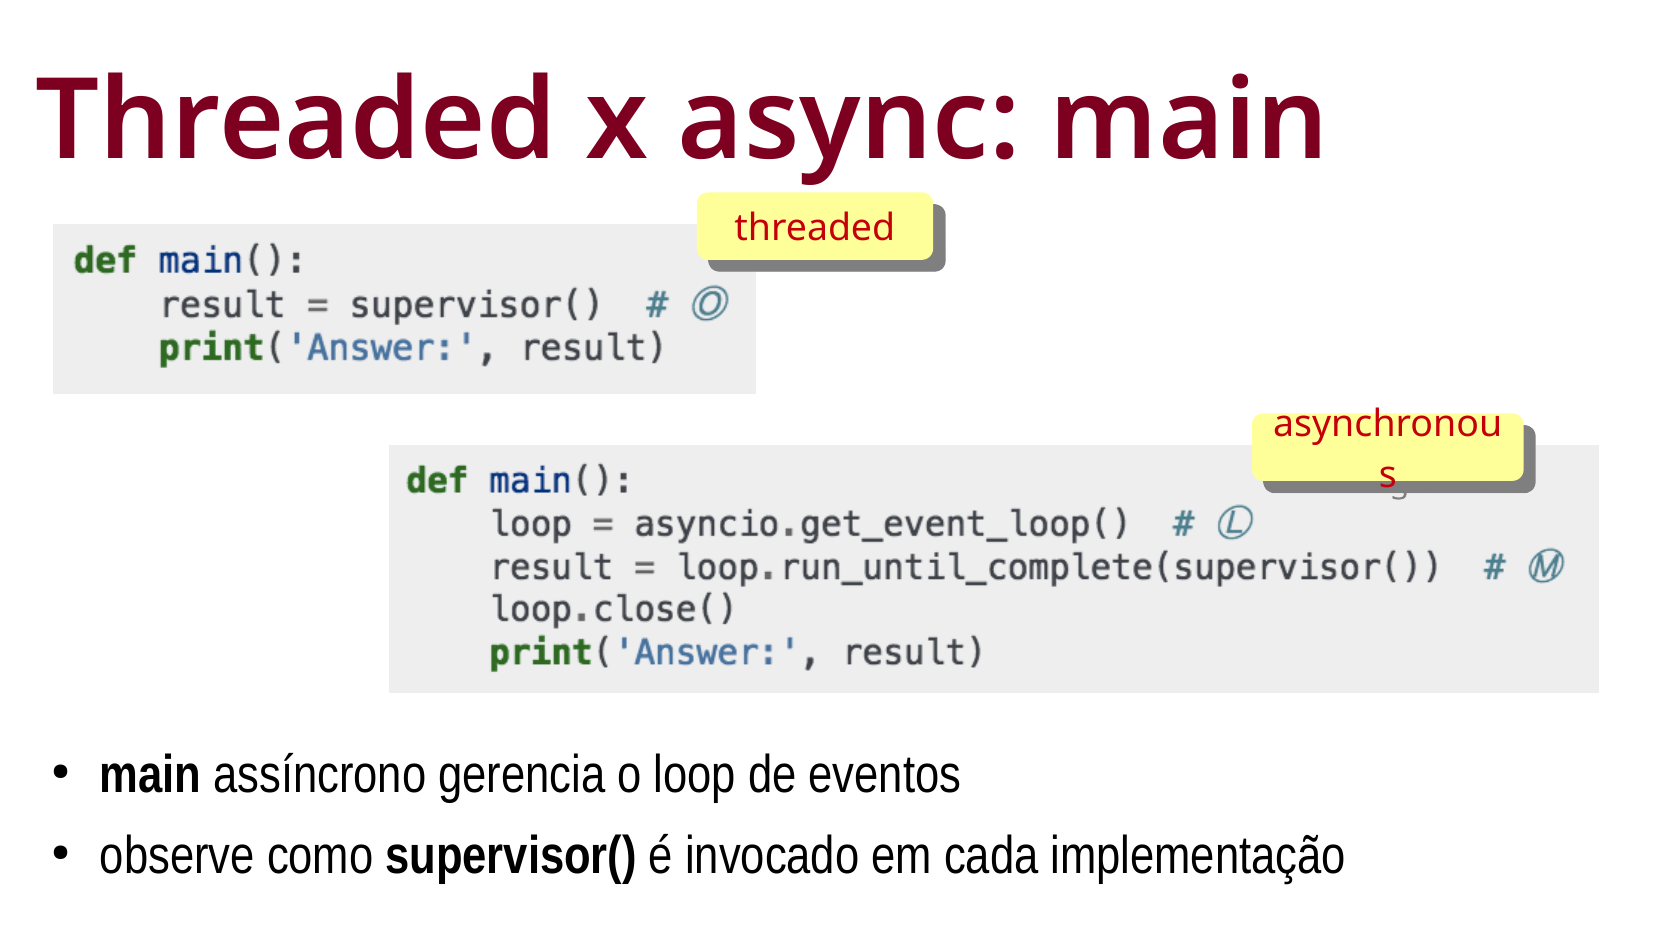

# Threaded x async: main
threaded
asynchronous
main assíncrono gerencia o loop de eventos
observe como supervisor() é invocado em cada implementação